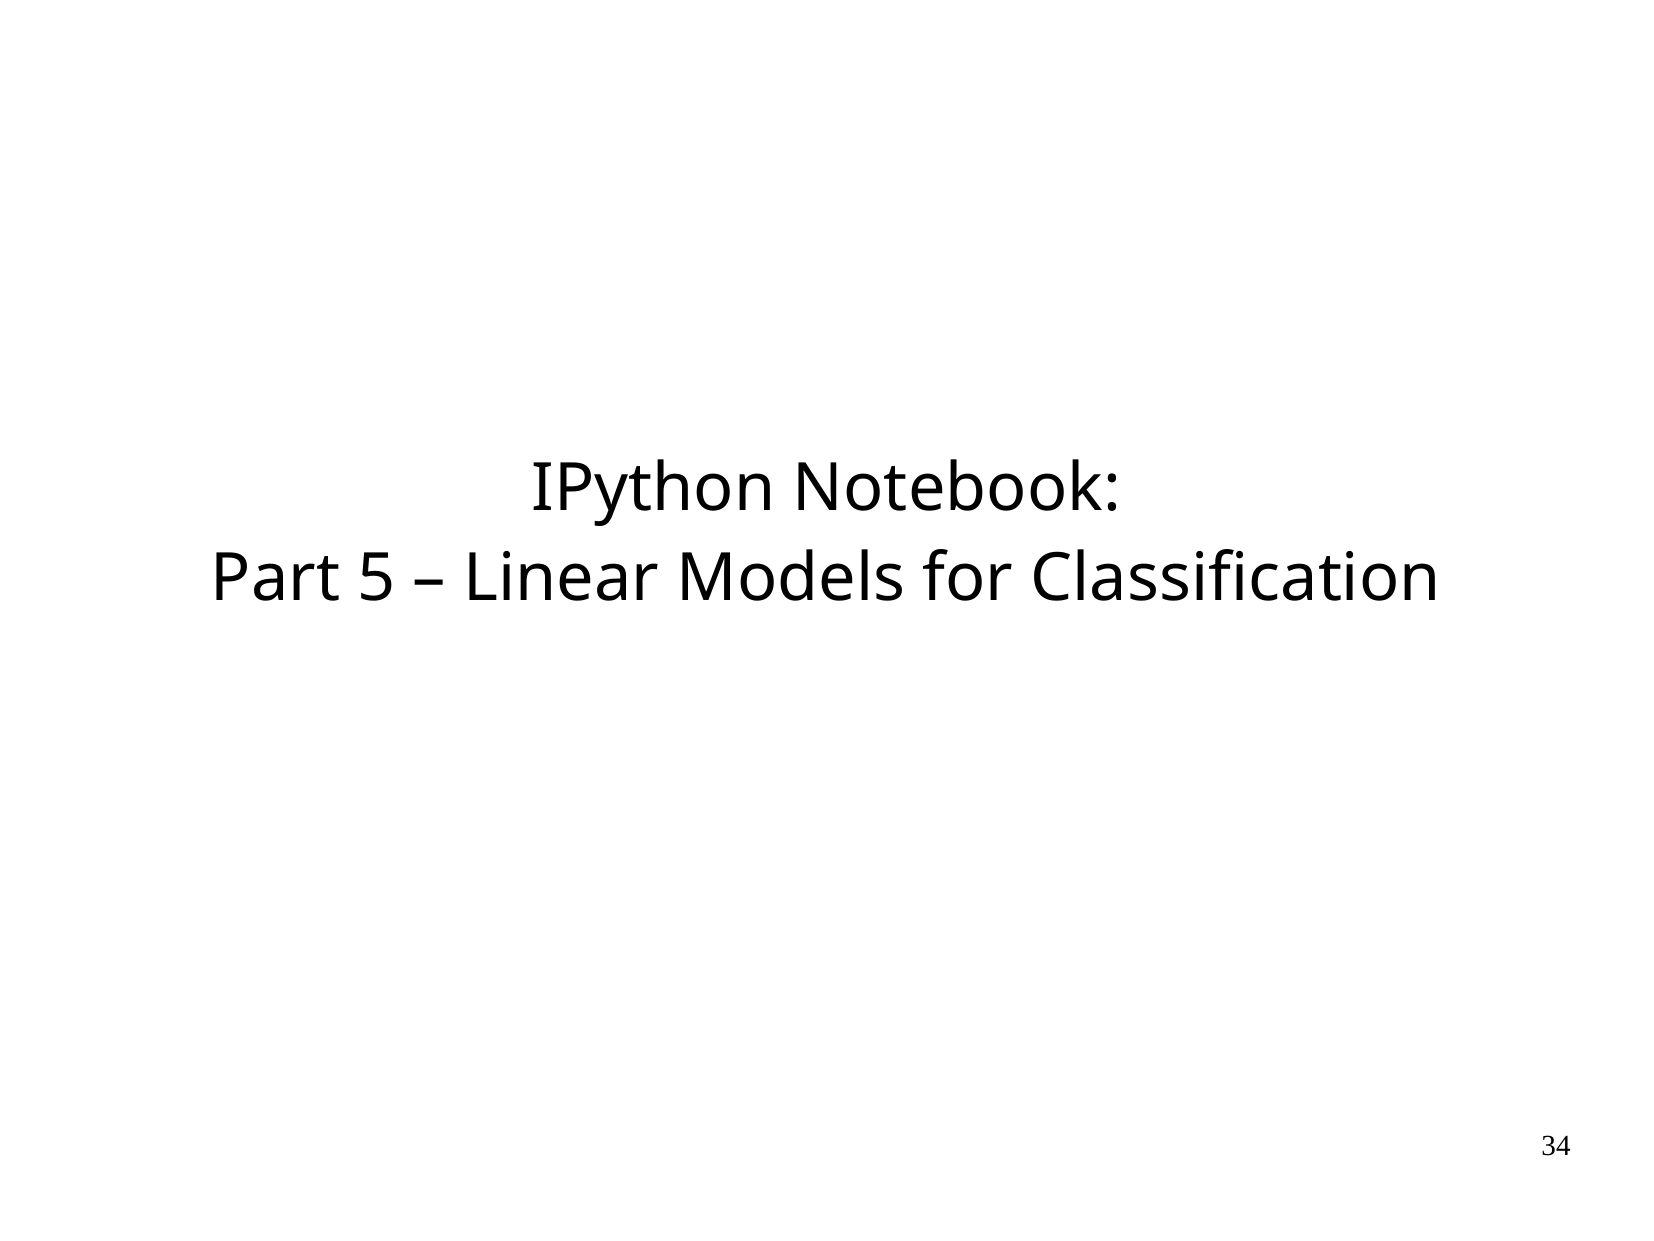

# IPython Notebook:
Part 5 – Linear Models for Classification
34